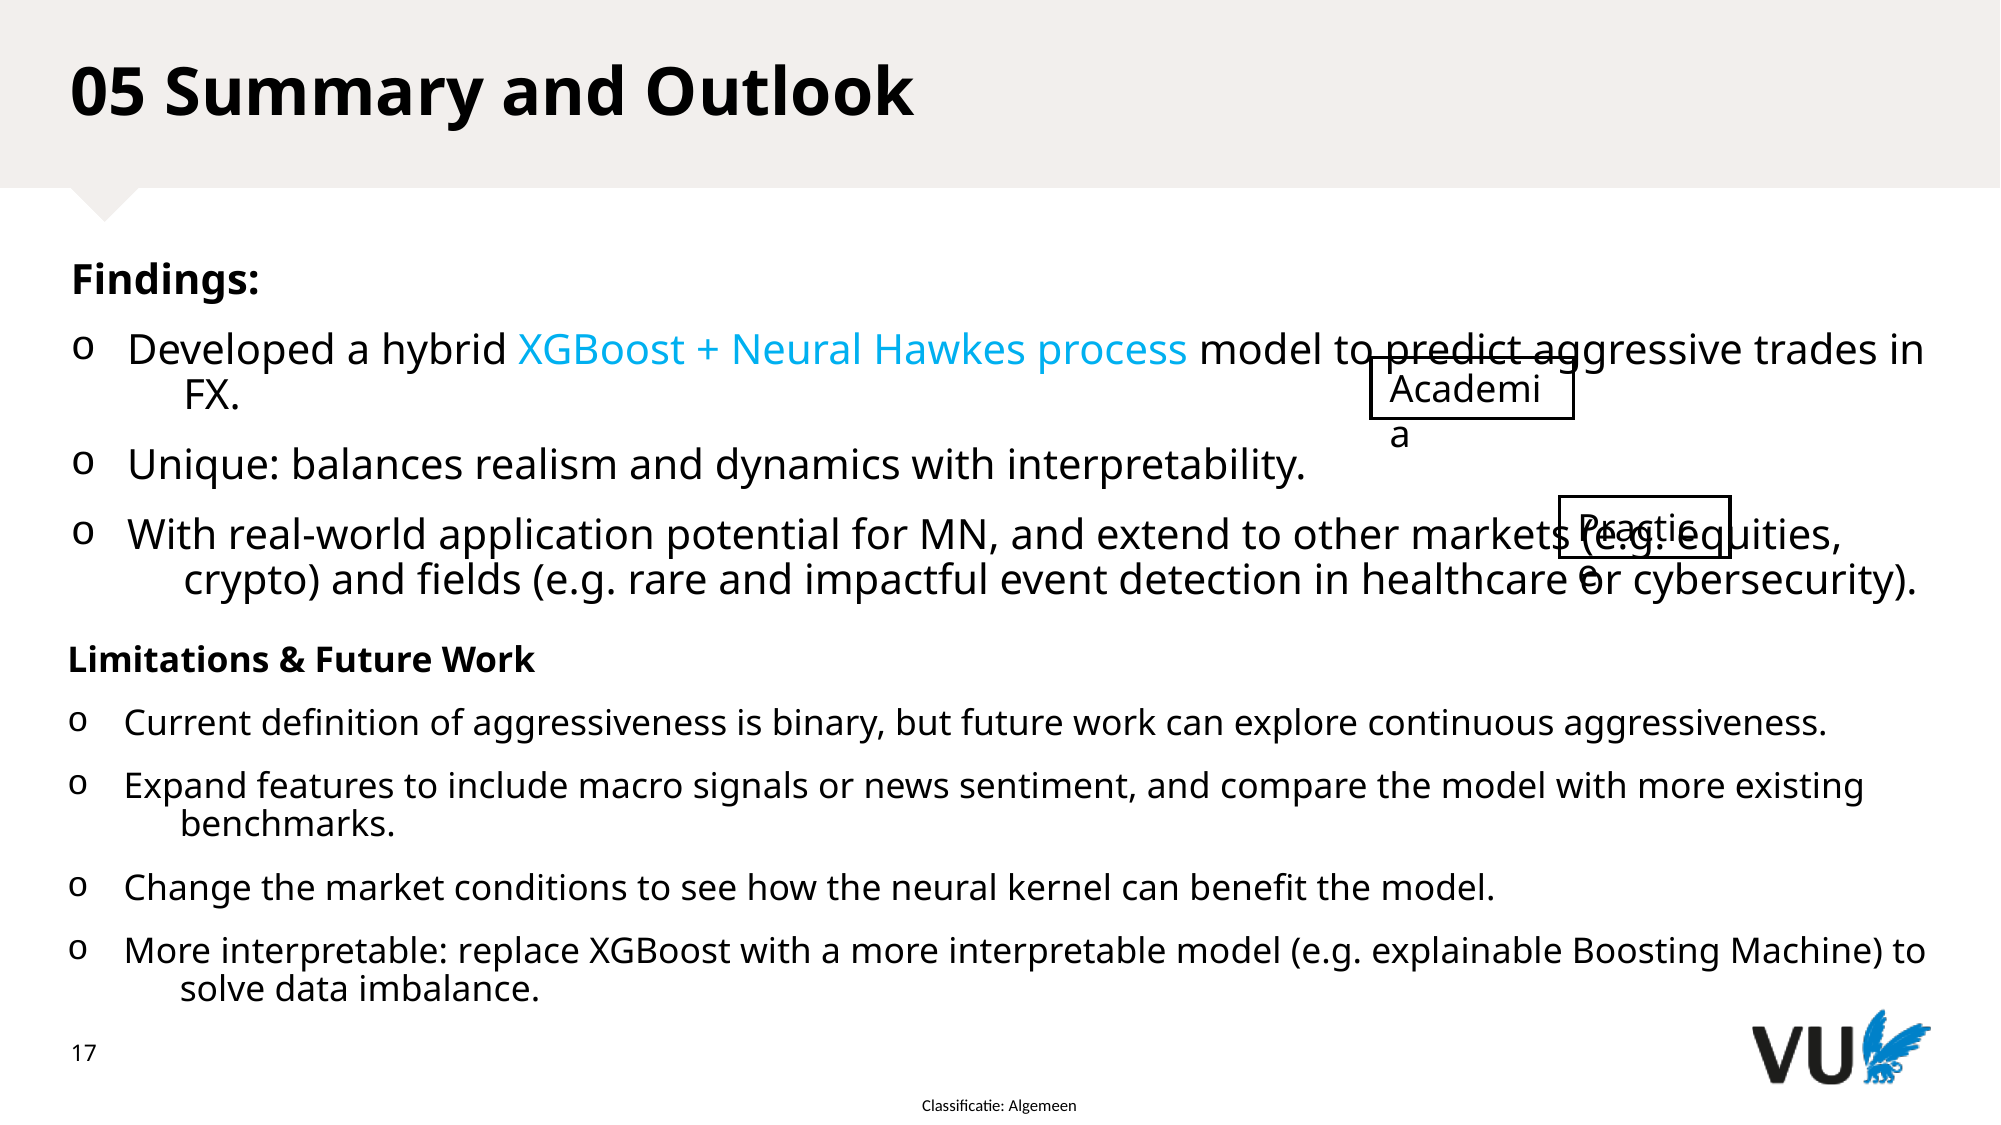

05 Summary and Outlook
# Findings:
Developed a hybrid XGBoost + Neural Hawkes process model to predict aggressive trades in FX.
Unique: balances realism and dynamics with interpretability.
With real-world application potential for MN, and extend to other markets (e.g. equities, crypto) and fields (e.g. rare and impactful event detection in healthcare or cybersecurity).
Academia
Practice
Limitations & Future Work
Current definition of aggressiveness is binary, but future work can explore continuous aggressiveness.
Expand features to include macro signals or news sentiment, and compare the model with more existing benchmarks.
Change the market conditions to see how the neural kernel can benefit the model.
More interpretable: replace XGBoost with a more interpretable model (e.g. explainable Boosting Machine) to solve data imbalance.